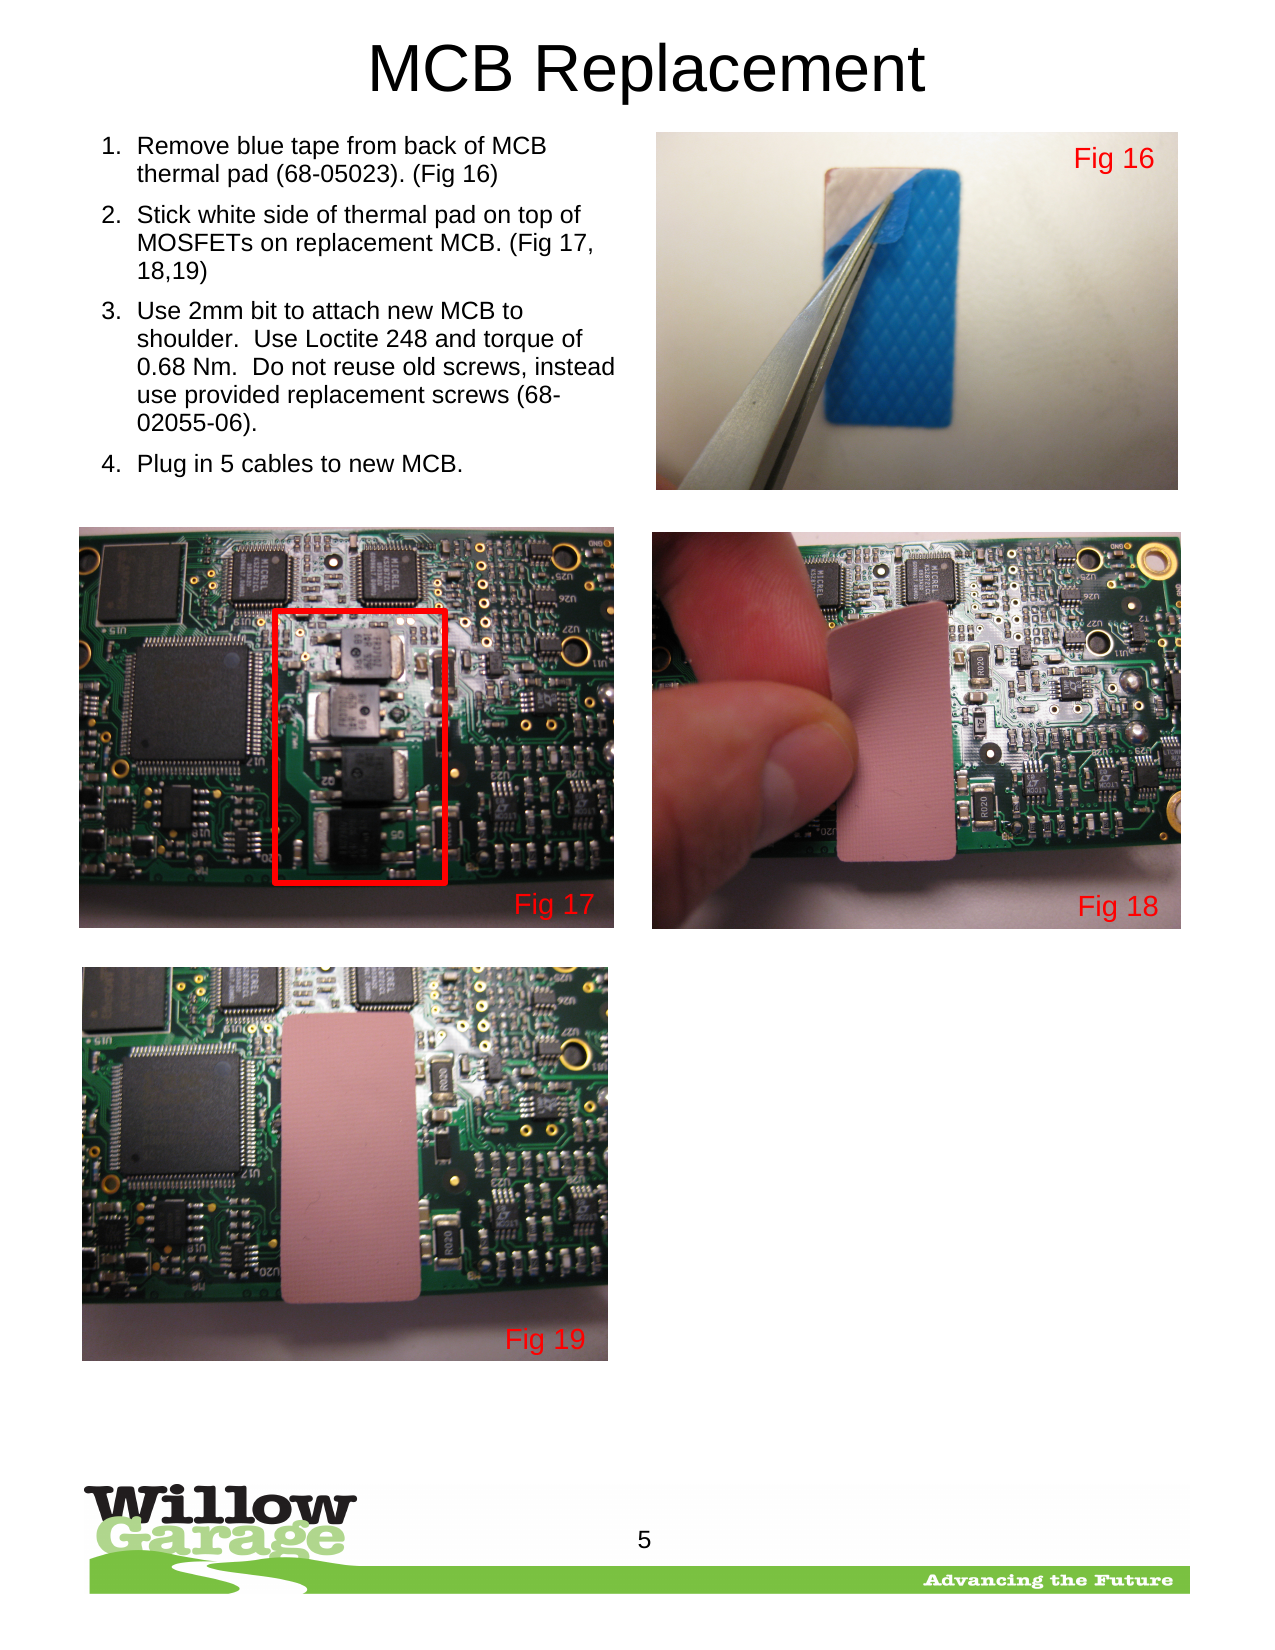

# MCB Replacement
Remove blue tape from back of MCB thermal pad (68-05023). (Fig 16)
Stick white side of thermal pad on top of MOSFETs on replacement MCB. (Fig 17, 18,19)
Use 2mm bit to attach new MCB to shoulder. Use Loctite 248 and torque of 0.68 Nm. Do not reuse old screws, instead use provided replacement screws (68-02055-06).
Plug in 5 cables to new MCB.
Fig 16
Fig 17
Fig 18
Fig 19
5